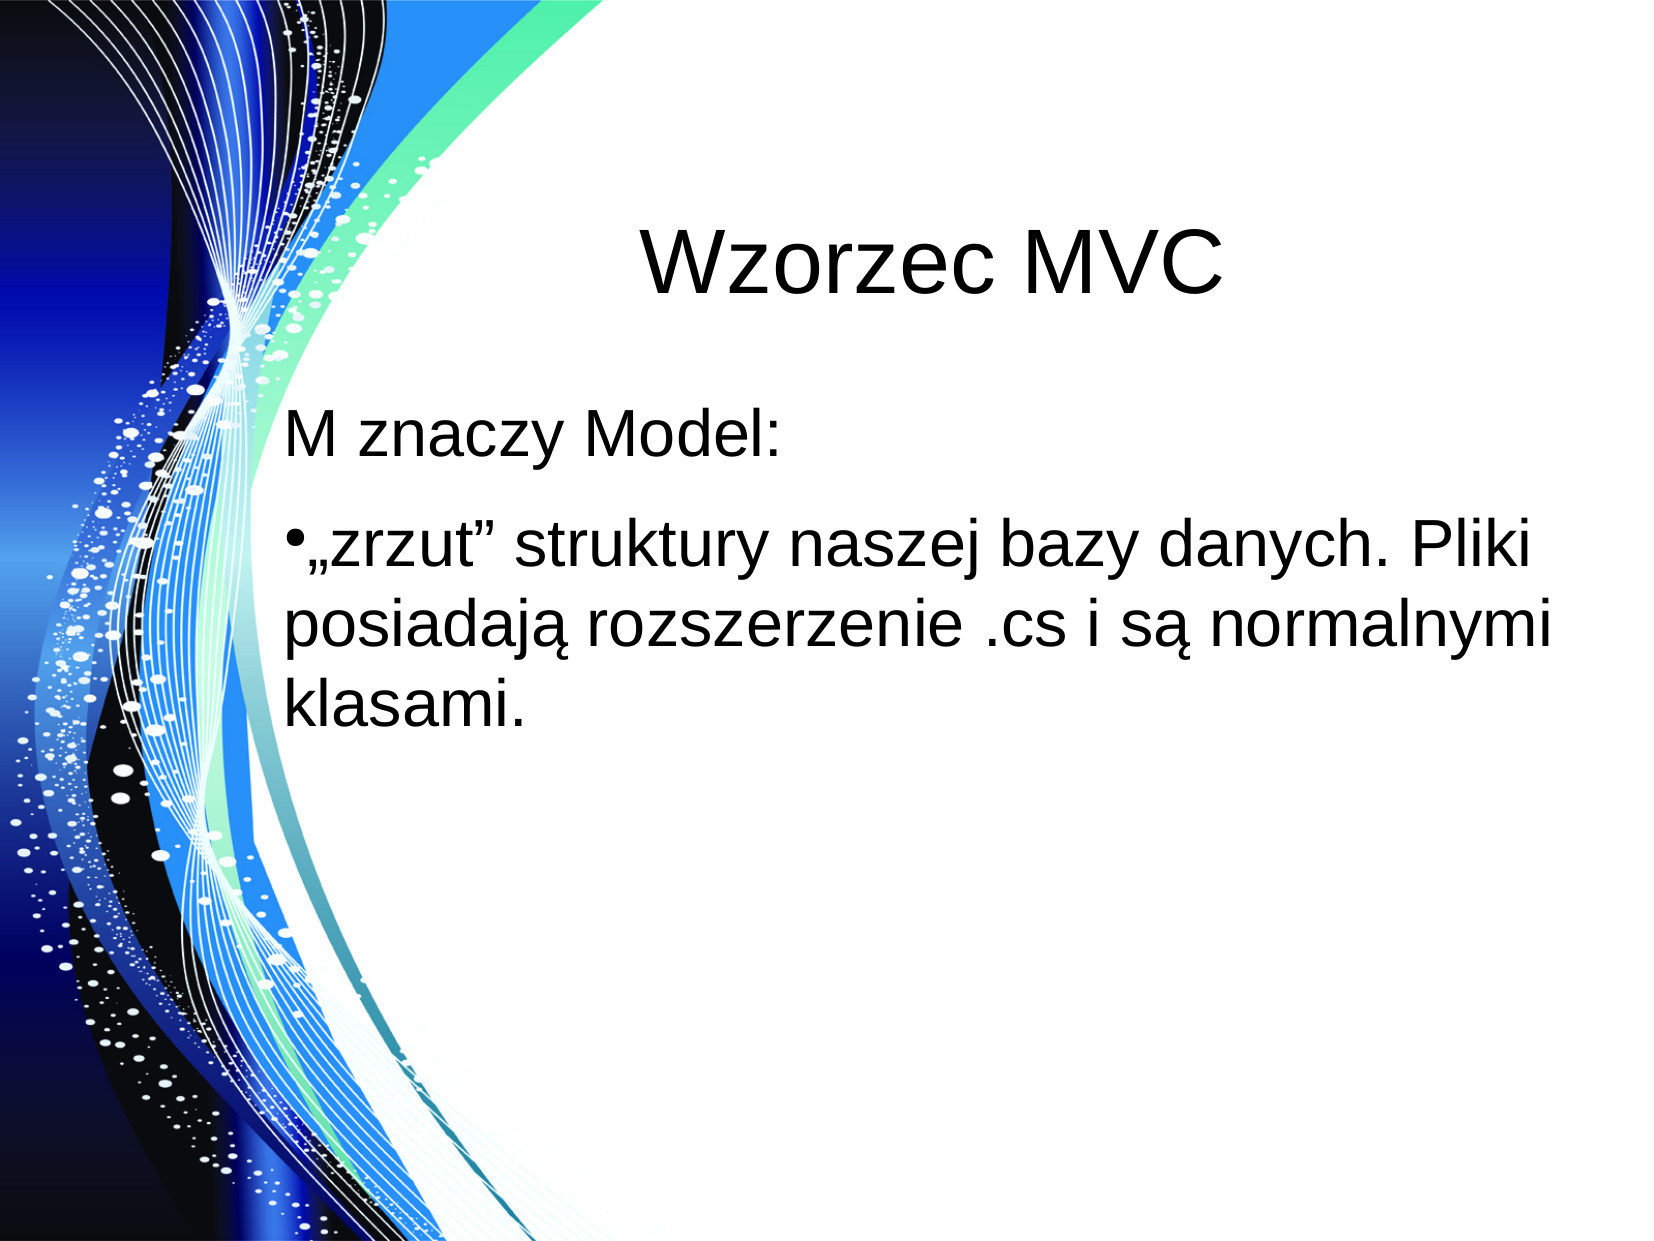

# Wzorzec MVC
M znaczy Model:
„zrzut” struktury naszej bazy danych. Pliki posiadają rozszerzenie .cs i są normalnymi klasami.